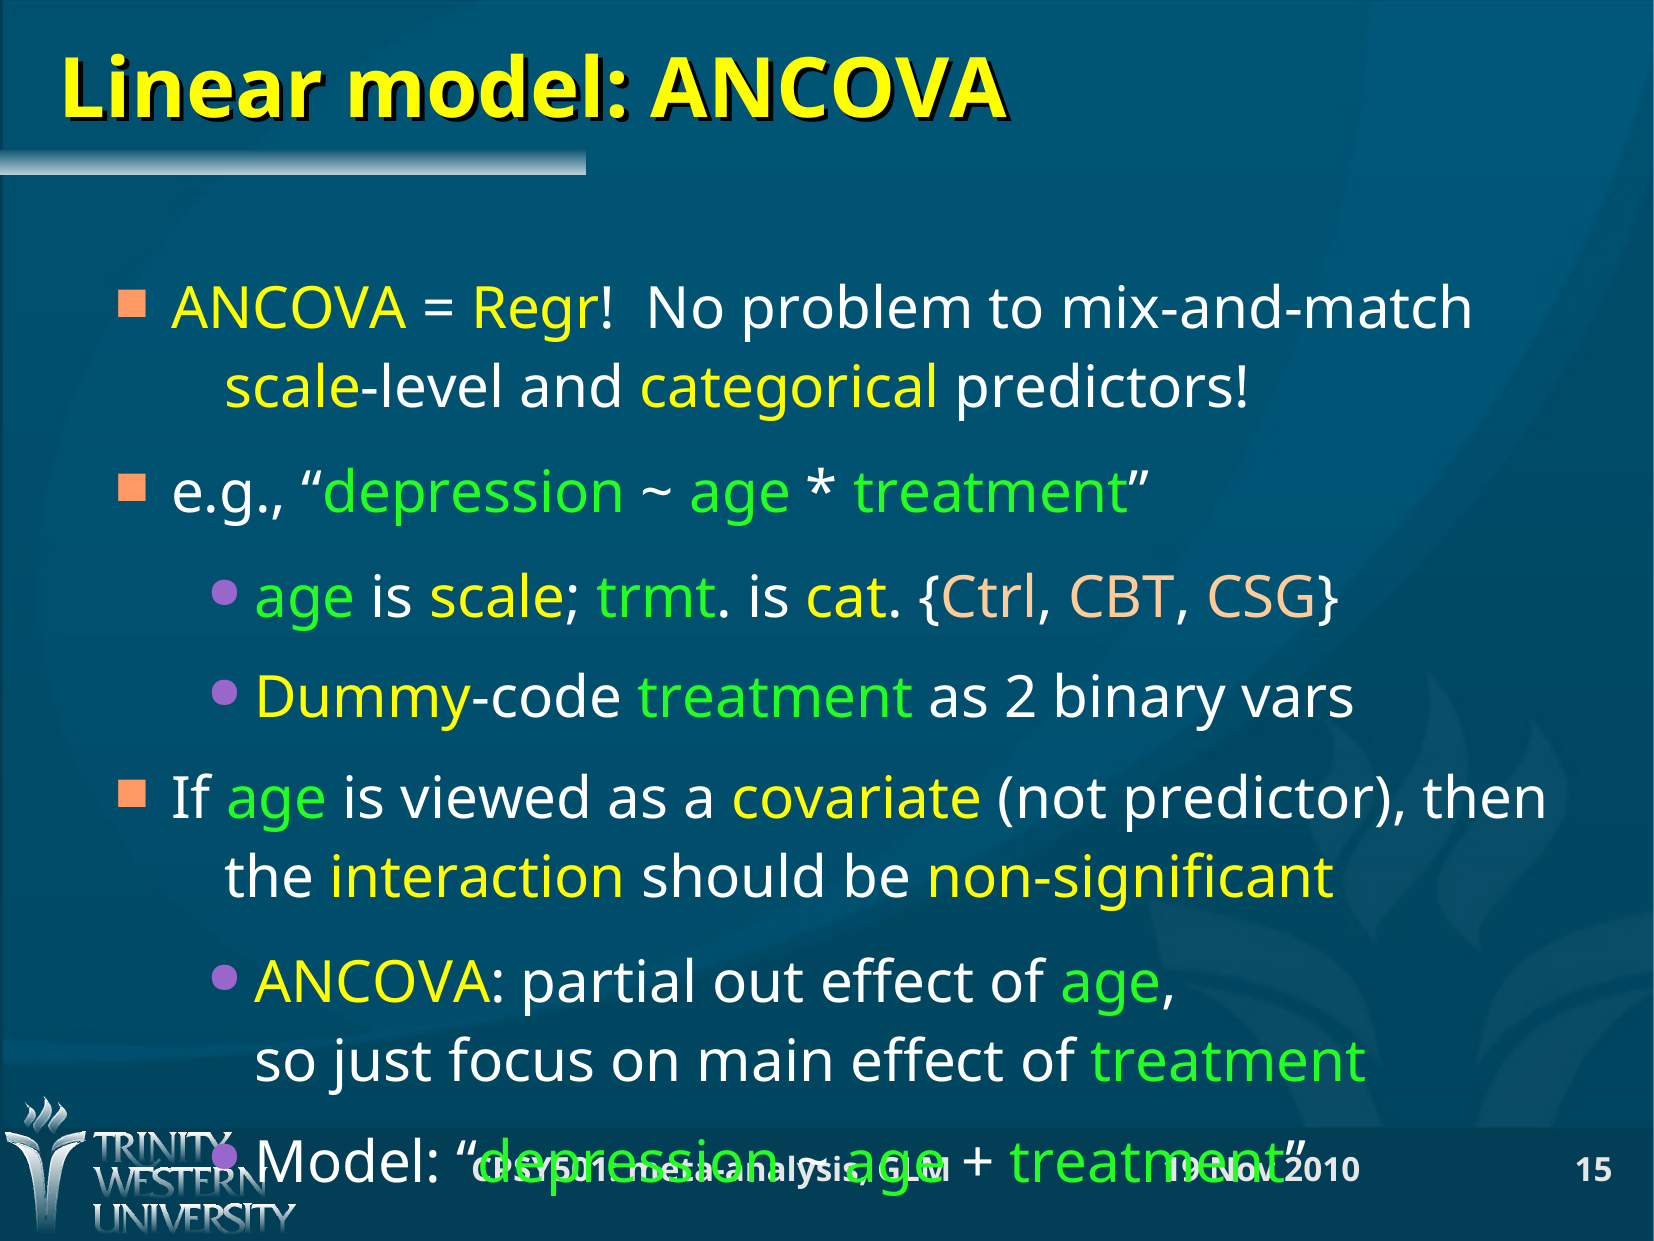

# Linear model: ANCOVA
ANCOVA = Regr! No problem to mix-and-match
scale-level and categorical predictors!
e.g., “depression ~ age * treatment”
age is scale; trmt. is cat. {Ctrl, CBT, CSG}
Dummy-code treatment as 2 binary vars
If age is viewed as a covariate (not predictor), then the interaction should be non-significant
ANCOVA: partial out effect of age,
so just focus on main effect of treatment
Model: “depression ~ age + treatment”
CPSY501: meta-analysis, GLM
19 Nov 2010
15